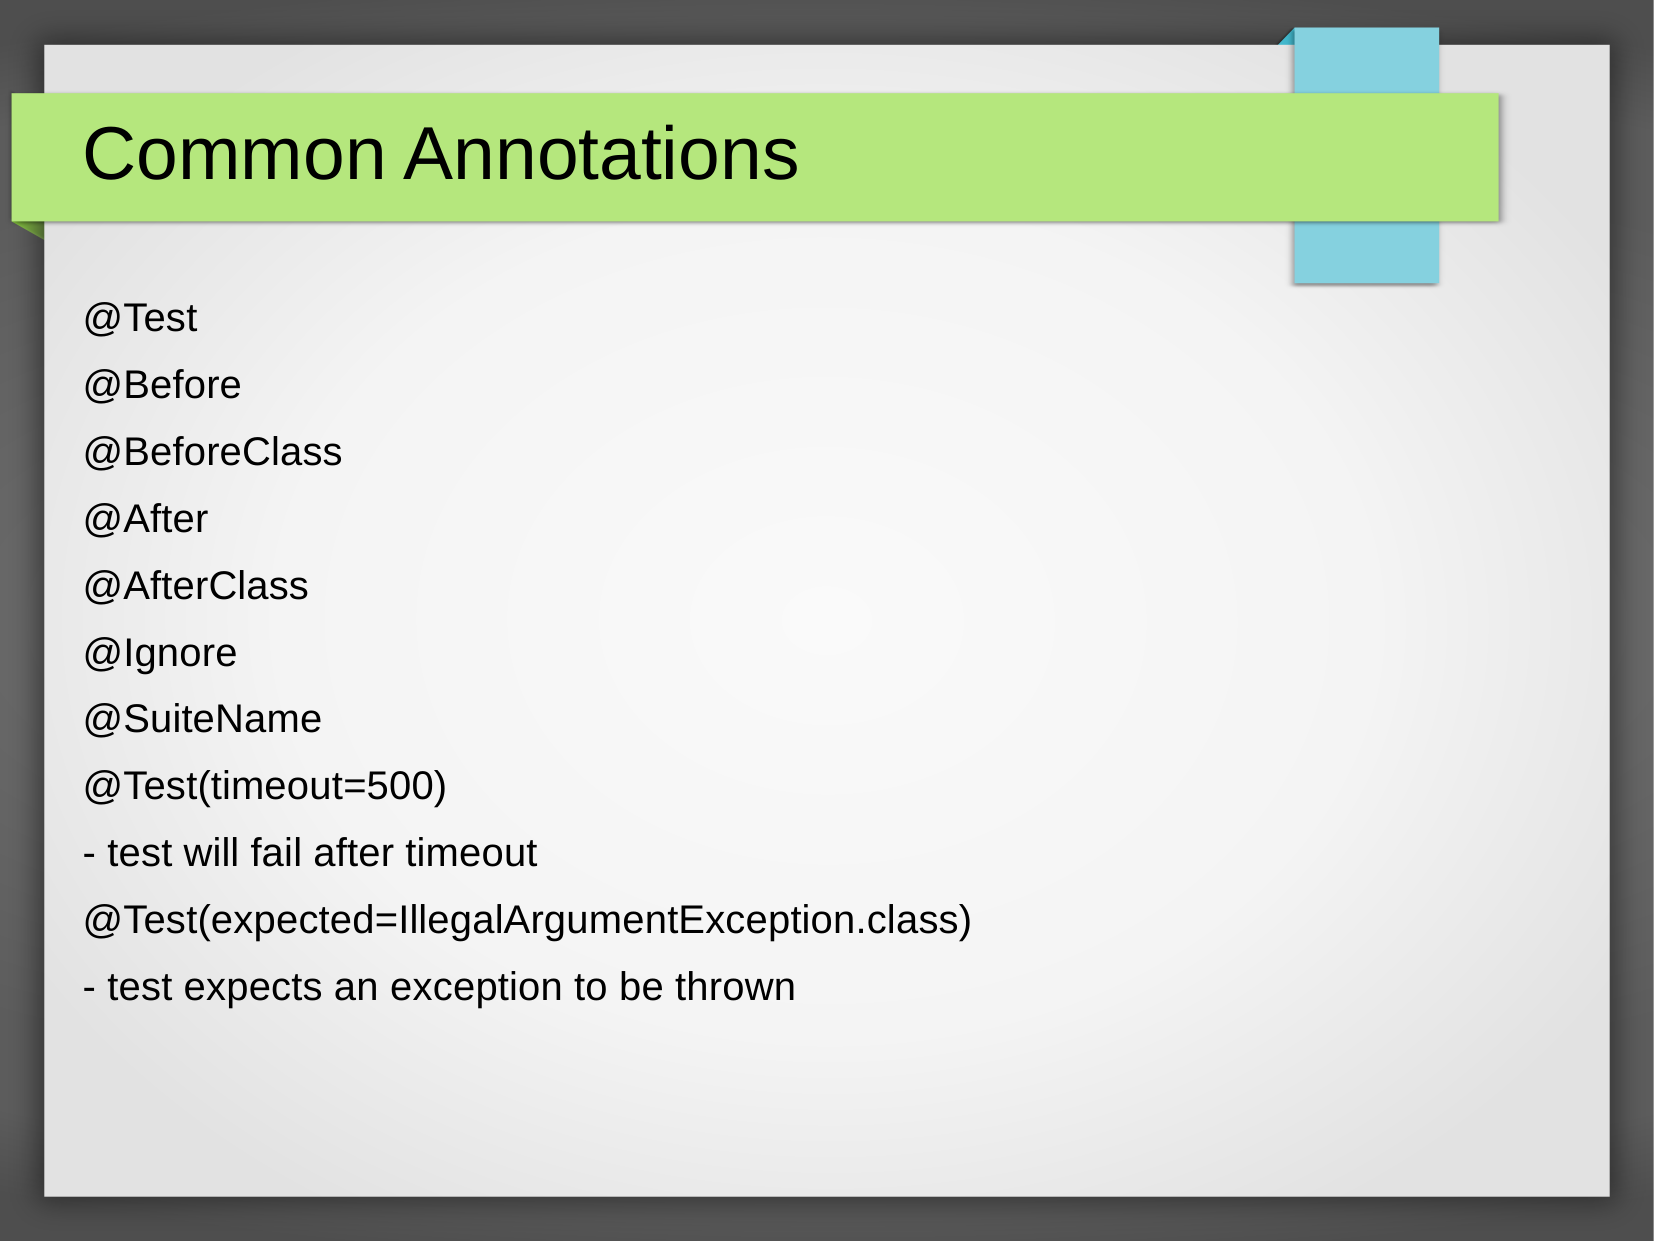

# Common Annotations
@Test
@Before
@BeforeClass
@After
@AfterClass
@Ignore
@SuiteName
@Test(timeout=500)
- test will fail after timeout
@Test(expected=IllegalArgumentException.class)
- test expects an exception to be thrown